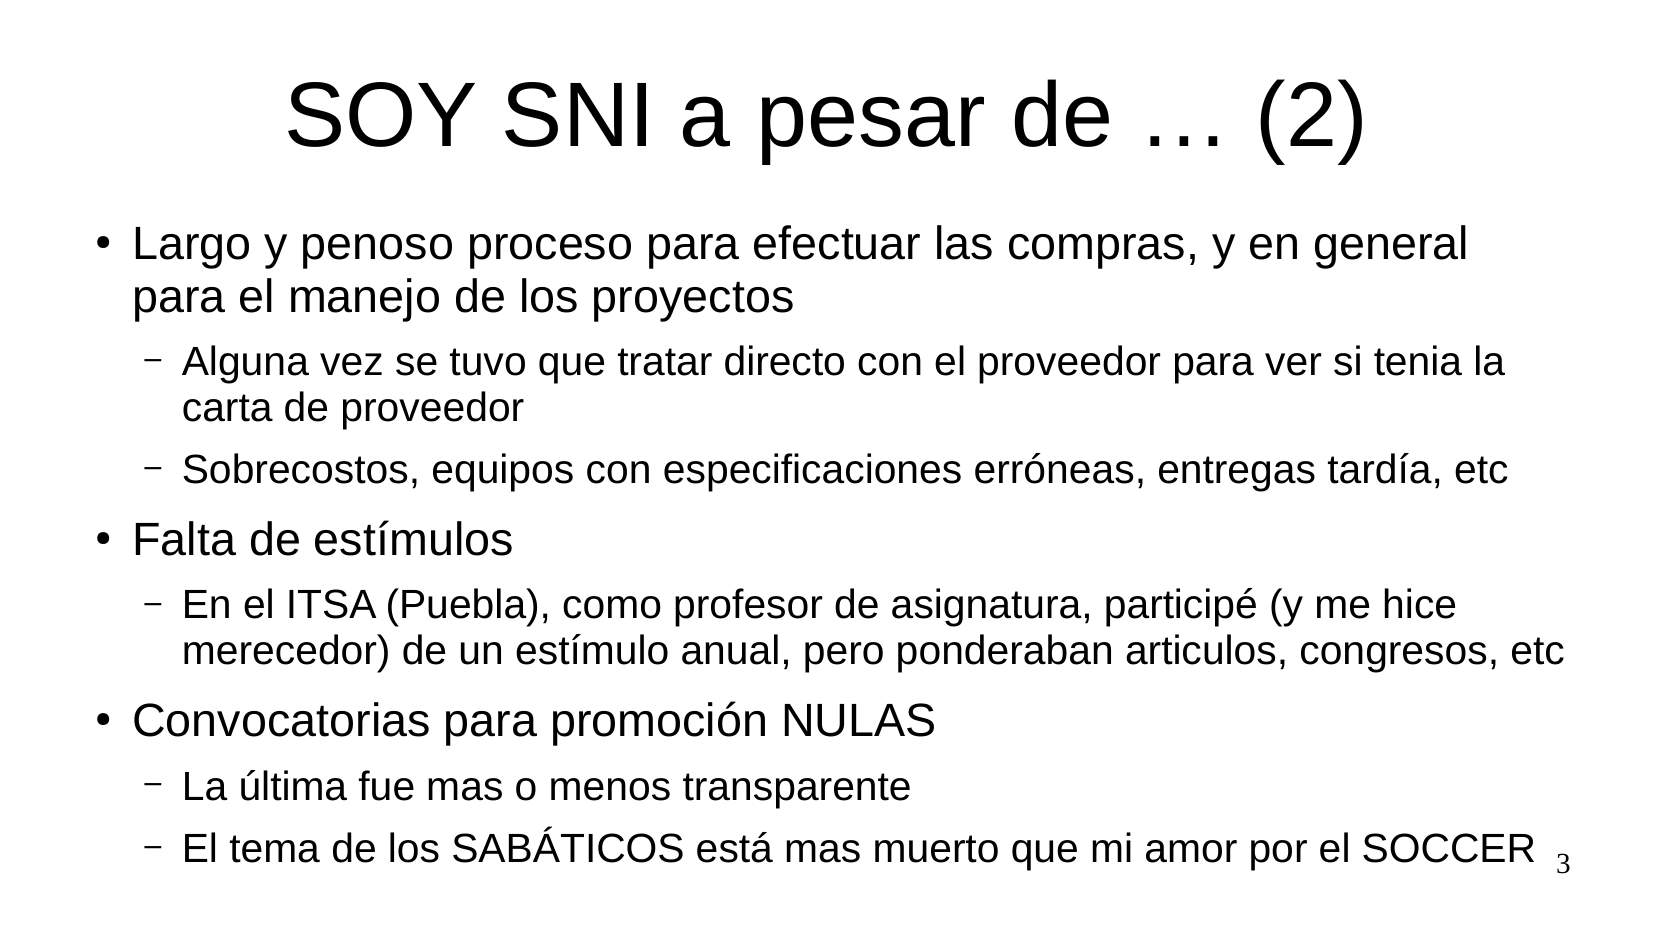

# SOY SNI a pesar de … (2)
Largo y penoso proceso para efectuar las compras, y en general para el manejo de los proyectos
Alguna vez se tuvo que tratar directo con el proveedor para ver si tenia la carta de proveedor
Sobrecostos, equipos con especificaciones erróneas, entregas tardía, etc
Falta de estímulos
En el ITSA (Puebla), como profesor de asignatura, participé (y me hice merecedor) de un estímulo anual, pero ponderaban articulos, congresos, etc
Convocatorias para promoción NULAS
La última fue mas o menos transparente
El tema de los SABÁTICOS está mas muerto que mi amor por el SOCCER
3